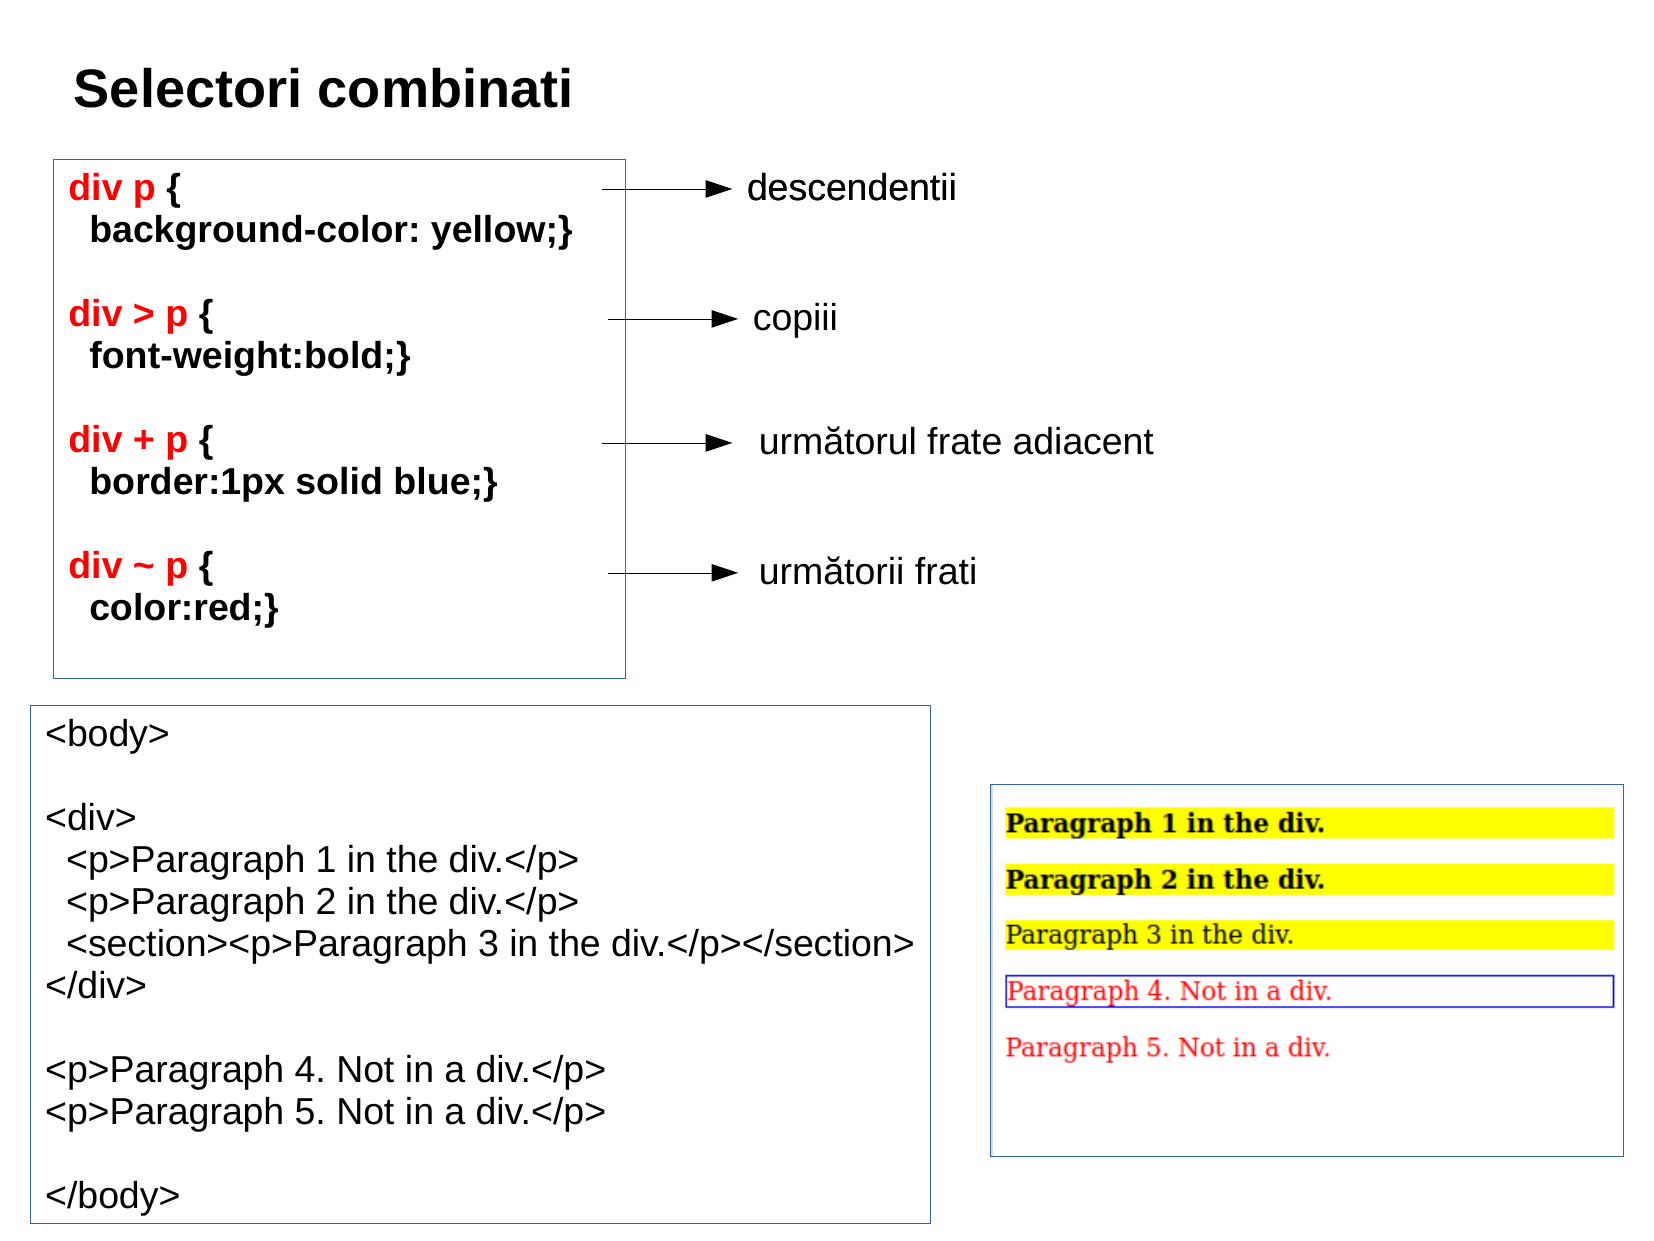

Selectori combinati
div p {
 background-color: yellow;}
div > p {
 font-weight:bold;}
div + p {
 border:1px solid blue;}
div ~ p {
 color:red;}
descendentii
descendentii
copiii
următorul frate adiacent
următorii frati
<body>
<div>
 <p>Paragraph 1 in the div.</p>
 <p>Paragraph 2 in the div.</p>
 <section><p>Paragraph 3 in the div.</p></section>
</div>
<p>Paragraph 4. Not in a div.</p>
<p>Paragraph 5. Not in a div.</p>
</body>